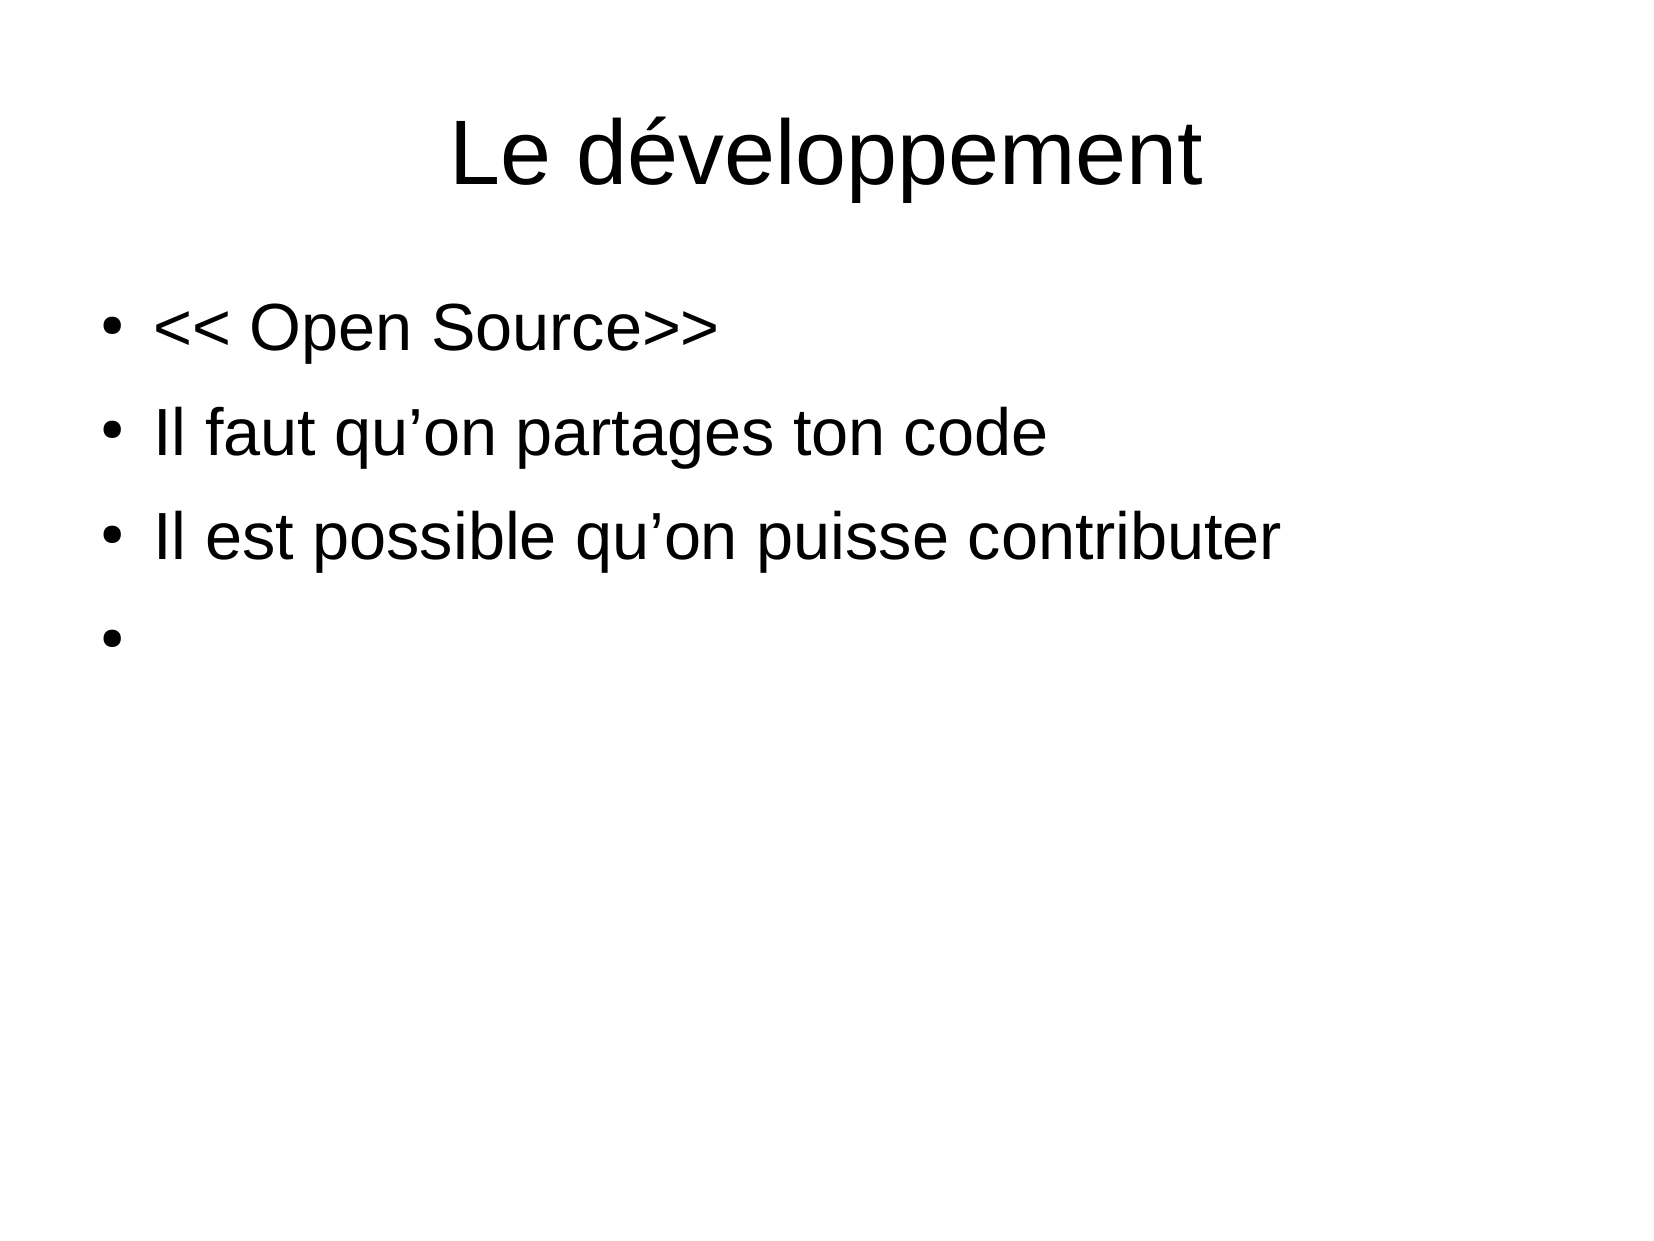

# Le développement
<< Open Source>>
Il faut qu’on partages ton code
Il est possible qu’on puisse contributer